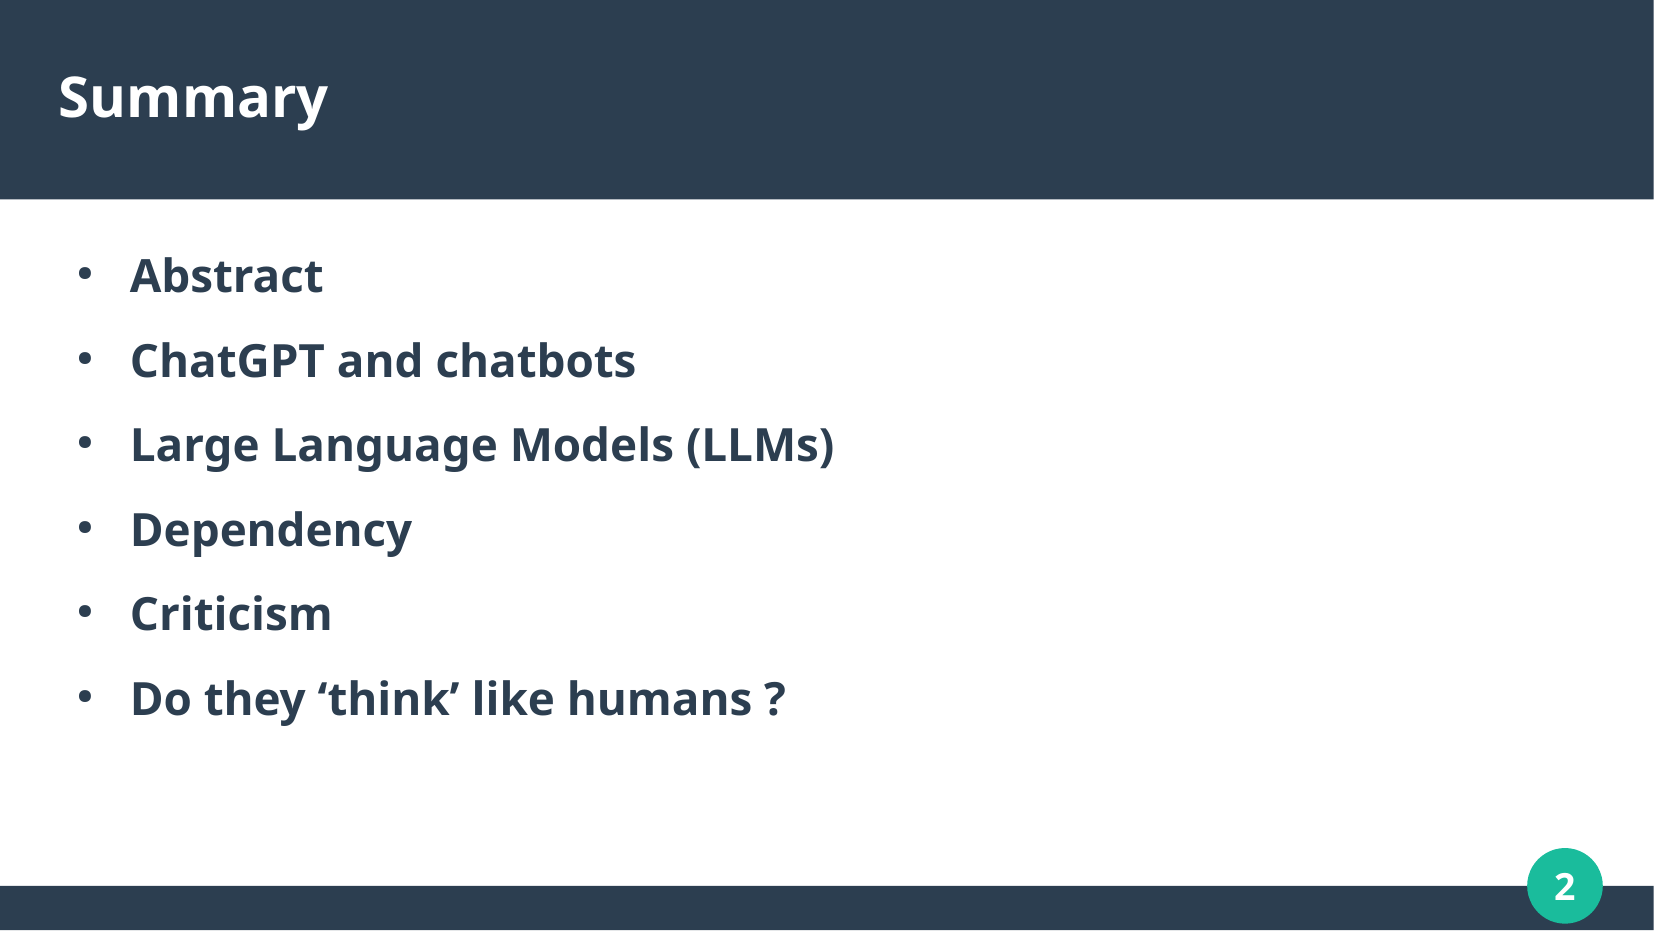

# Summary
Abstract
ChatGPT and chatbots
Large Language Models (LLMs)
Dependency
Criticism
Do they ‘think’ like humans ?